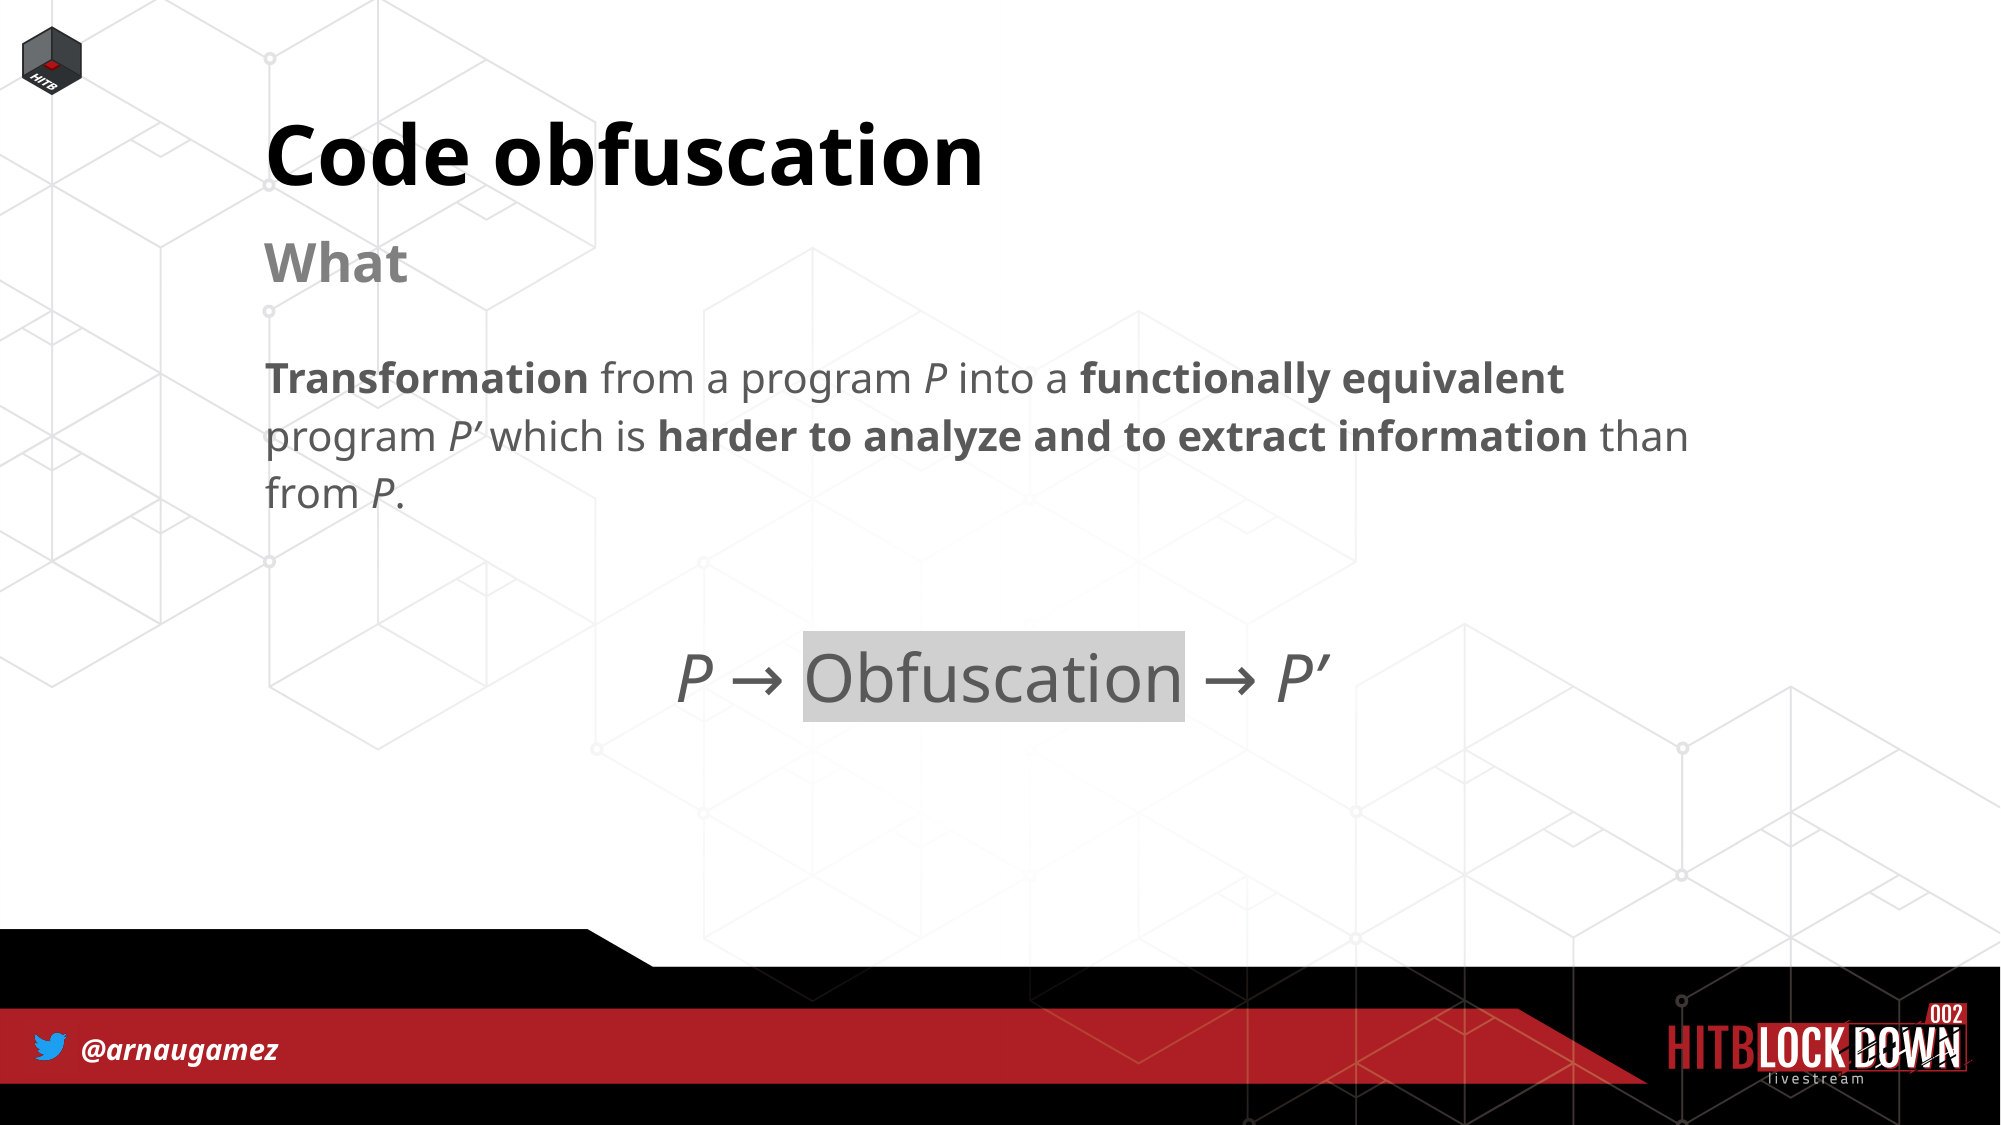

# Code obfuscation
What
Transformation from a program P into a functionally equivalent program P’ which is harder to analyze and to extract information than from P.
P → Obfuscation → P’